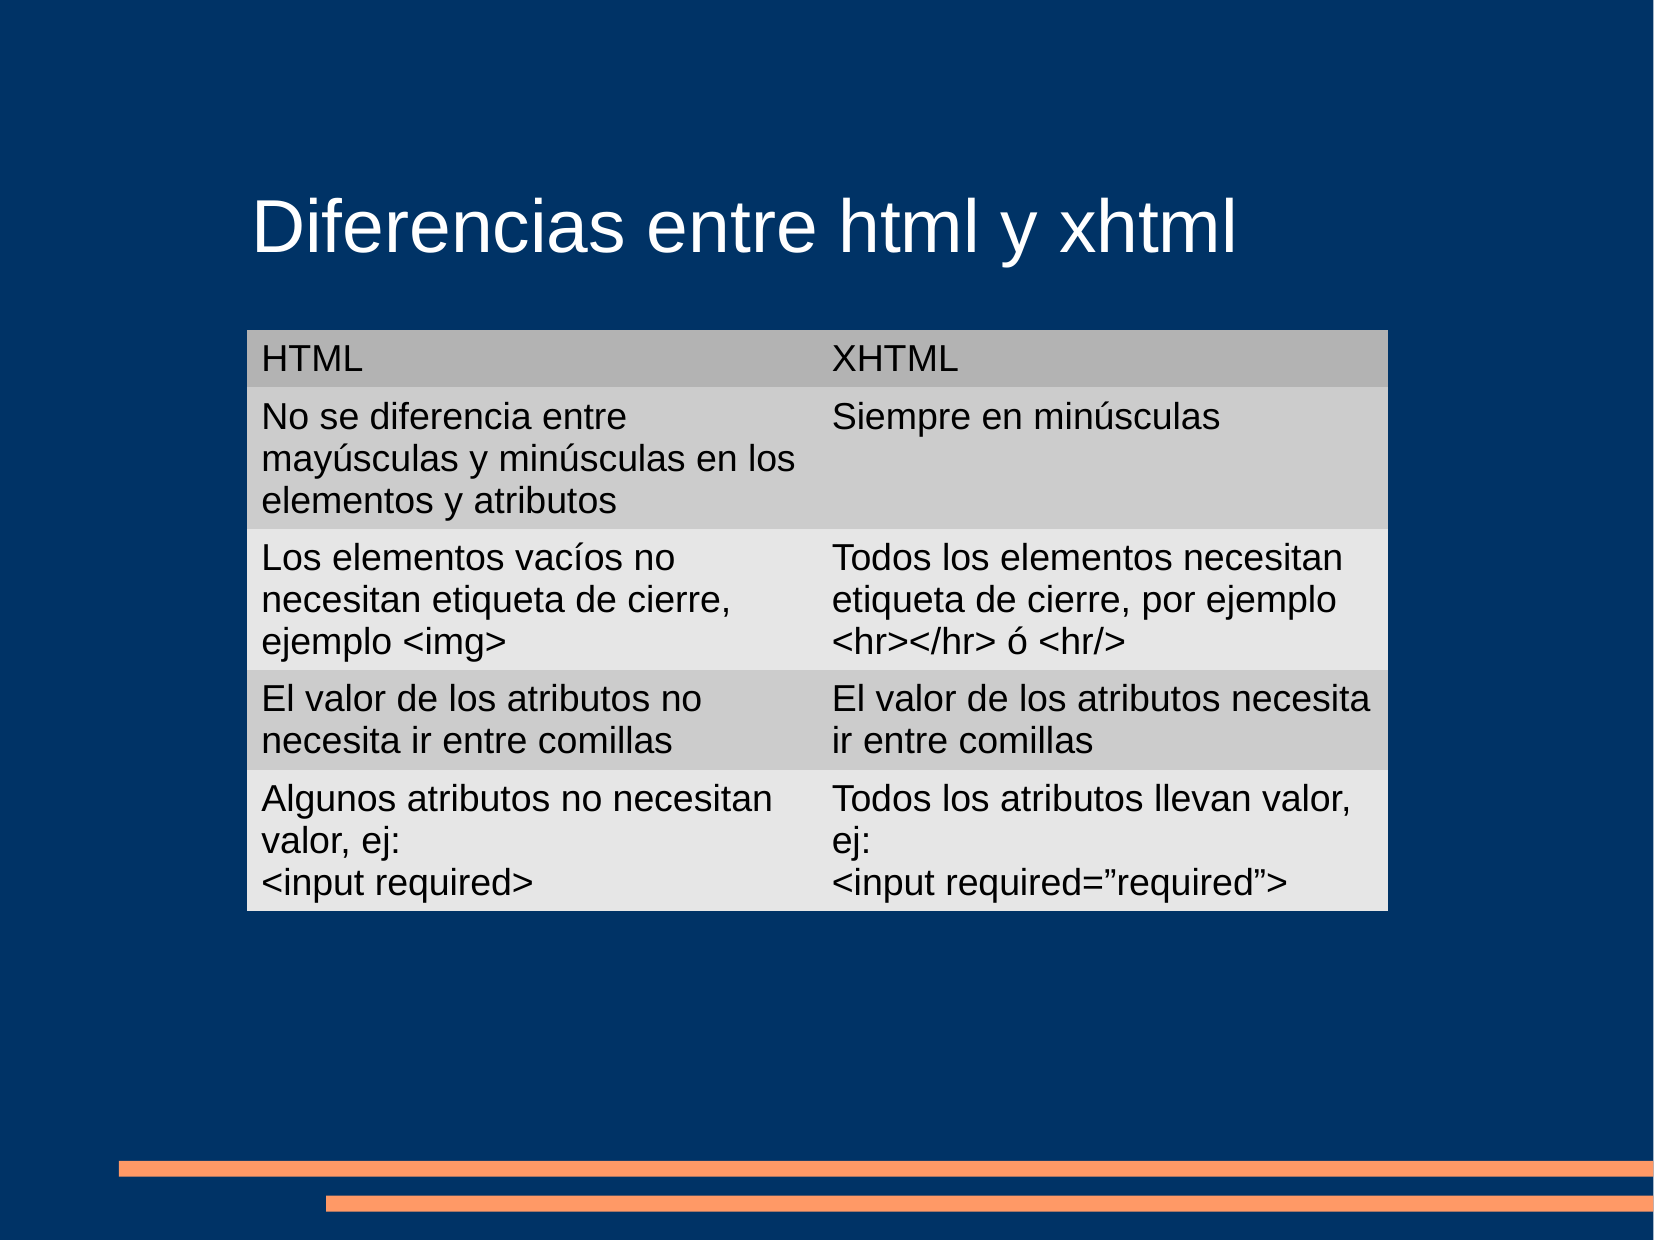

Diferencias entre html y xhtml
| HTML | XHTML |
| --- | --- |
| No se diferencia entre mayúsculas y minúsculas en los elementos y atributos | Siempre en minúsculas |
| Los elementos vacíos no necesitan etiqueta de cierre, ejemplo <img> | Todos los elementos necesitan etiqueta de cierre, por ejemplo <hr></hr> ó <hr/> |
| El valor de los atributos no necesita ir entre comillas | El valor de los atributos necesita ir entre comillas |
| Algunos atributos no necesitan valor, ej: <input required> | Todos los atributos llevan valor, ej: <input required=”required”> |